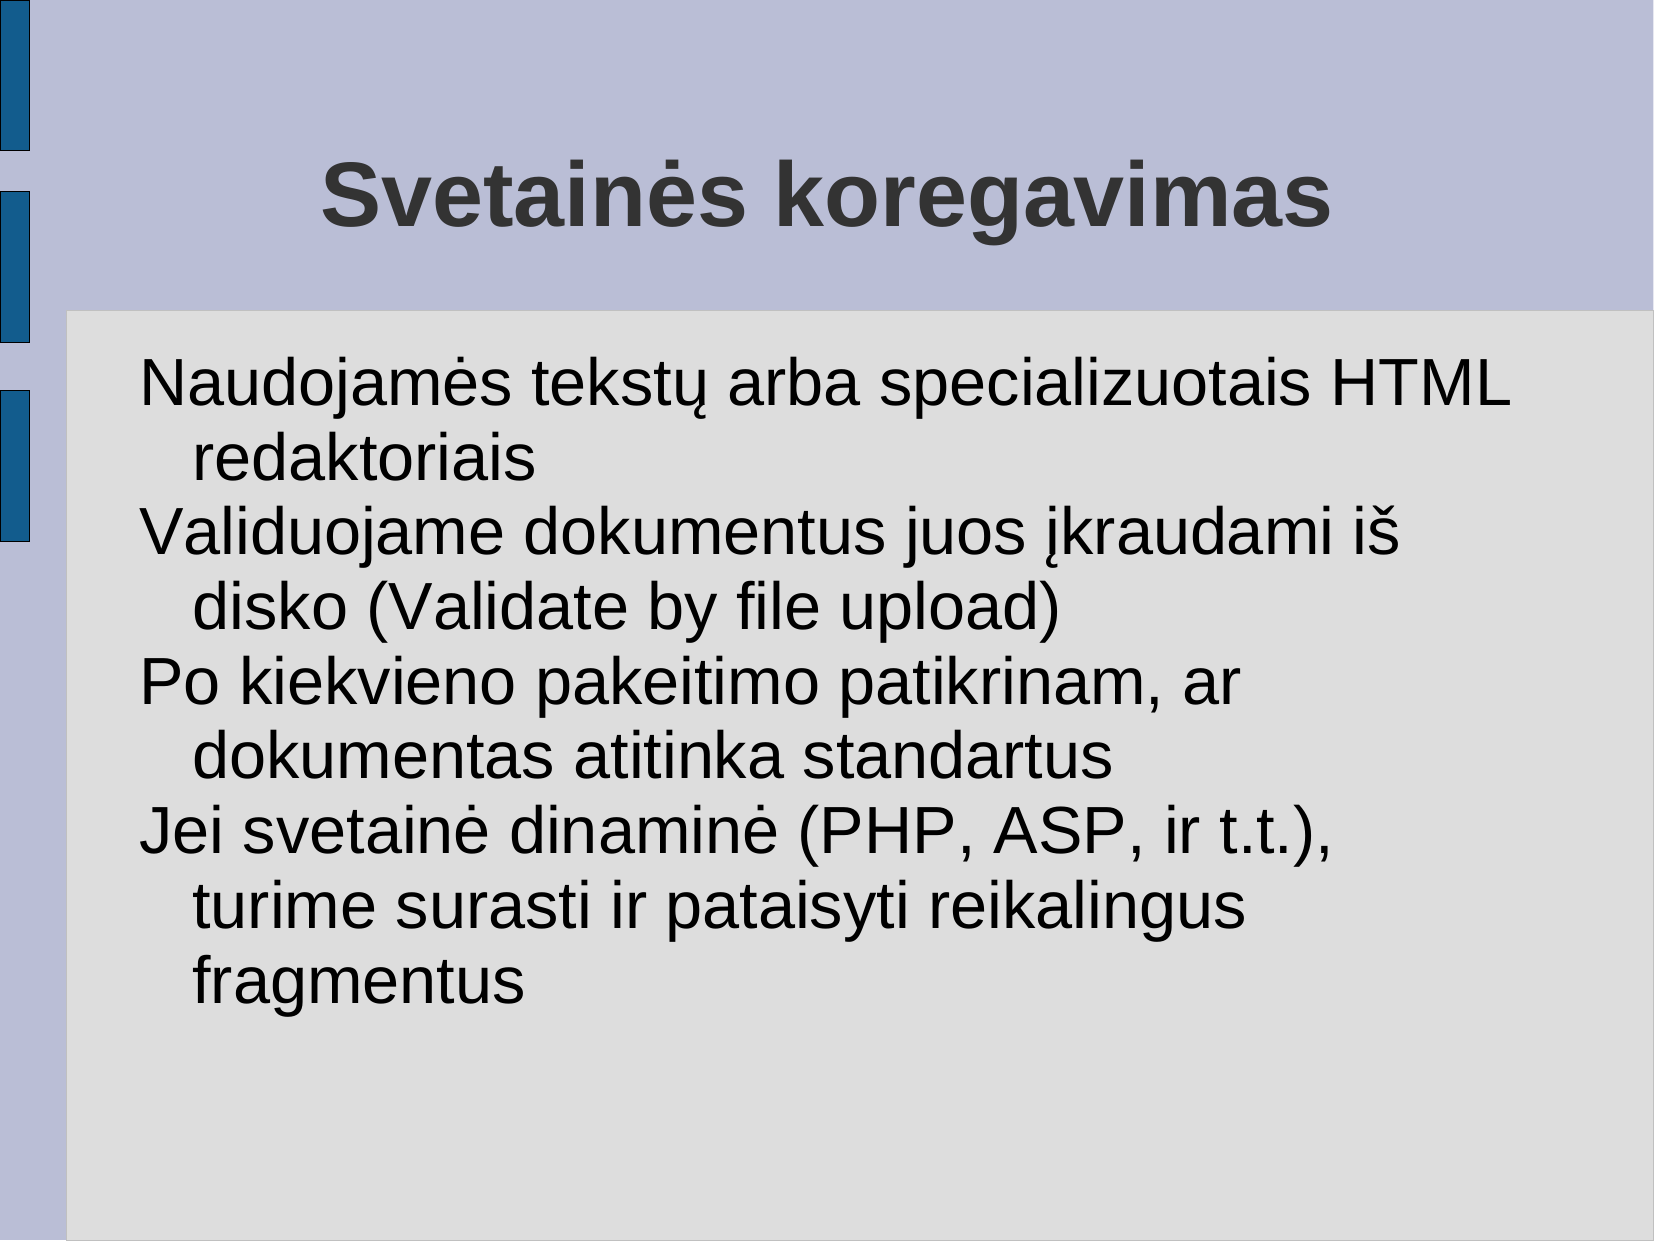

# Svetainės koregavimas
Naudojamės tekstų arba specializuotais HTML redaktoriais
Validuojame dokumentus juos įkraudami iš disko (Validate by file upload)
Po kiekvieno pakeitimo patikrinam, ar dokumentas atitinka standartus
Jei svetainė dinaminė (PHP, ASP, ir t.t.), turime surasti ir pataisyti reikalingus fragmentus